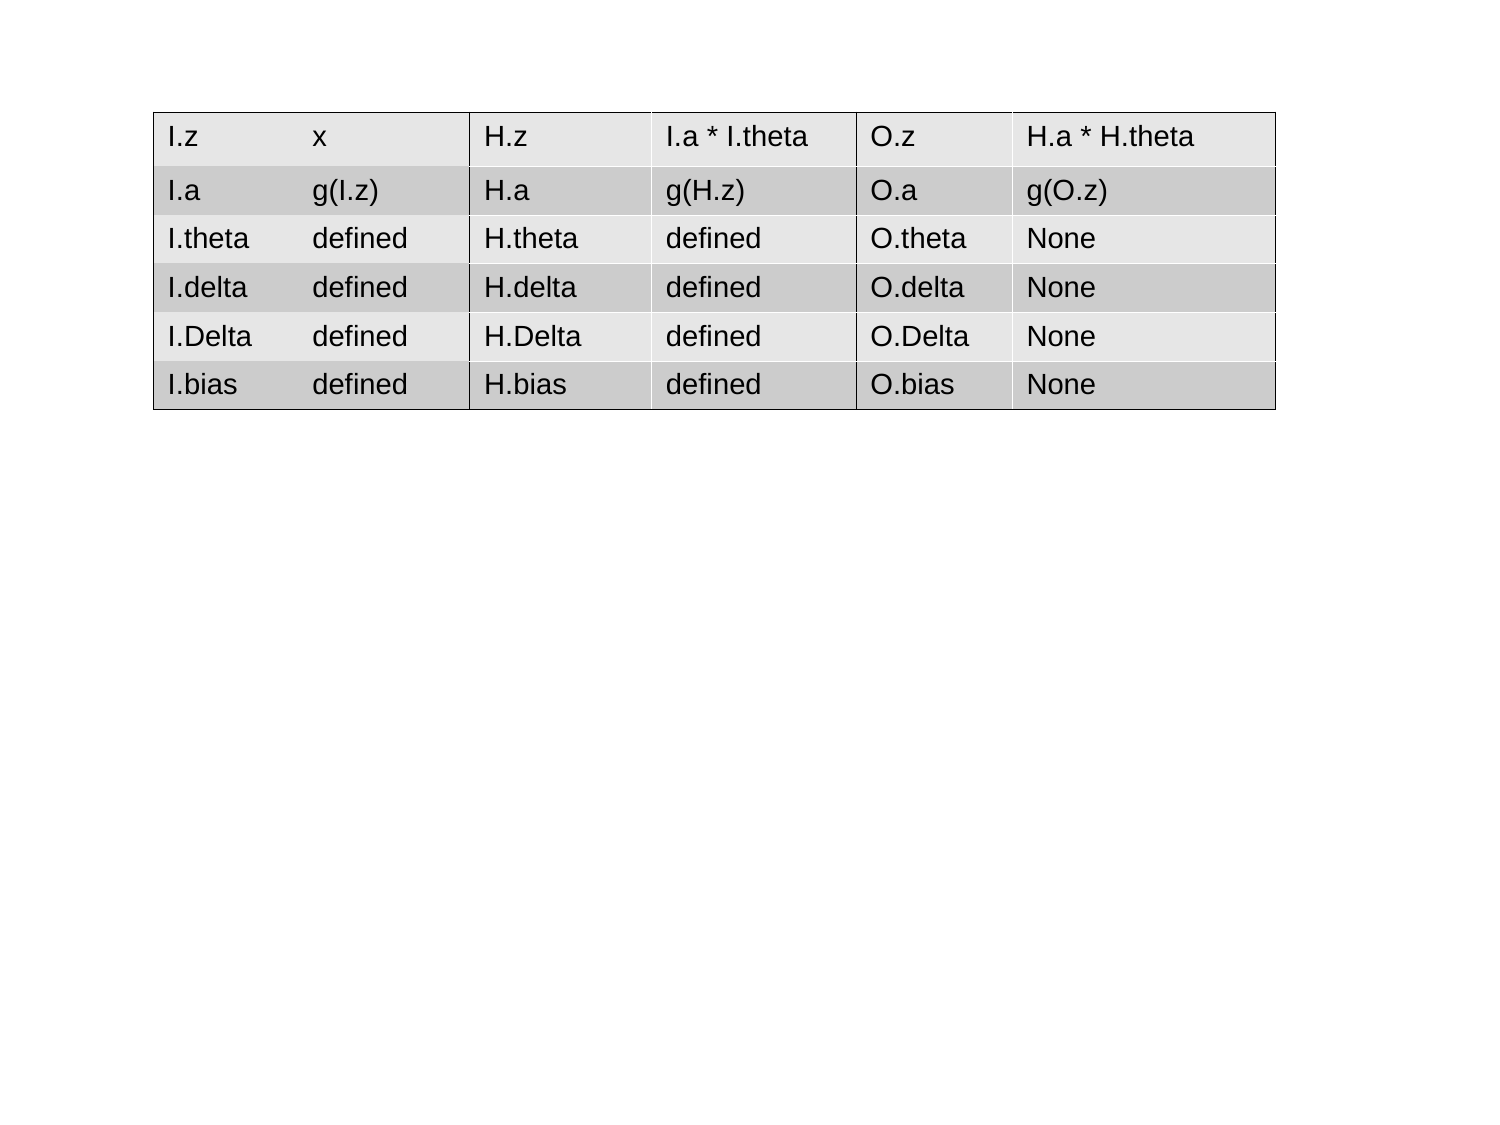

| I.z | x | H.z | I.a \* I.theta | O.z | H.a \* H.theta |
| --- | --- | --- | --- | --- | --- |
| I.a | g(I.z) | H.a | g(H.z) | O.a | g(O.z) |
| I.theta | defined | H.theta | defined | O.theta | None |
| I.delta | defined | H.delta | defined | O.delta | None |
| I.Delta | defined | H.Delta | defined | O.Delta | None |
| I.bias | defined | H.bias | defined | O.bias | None |